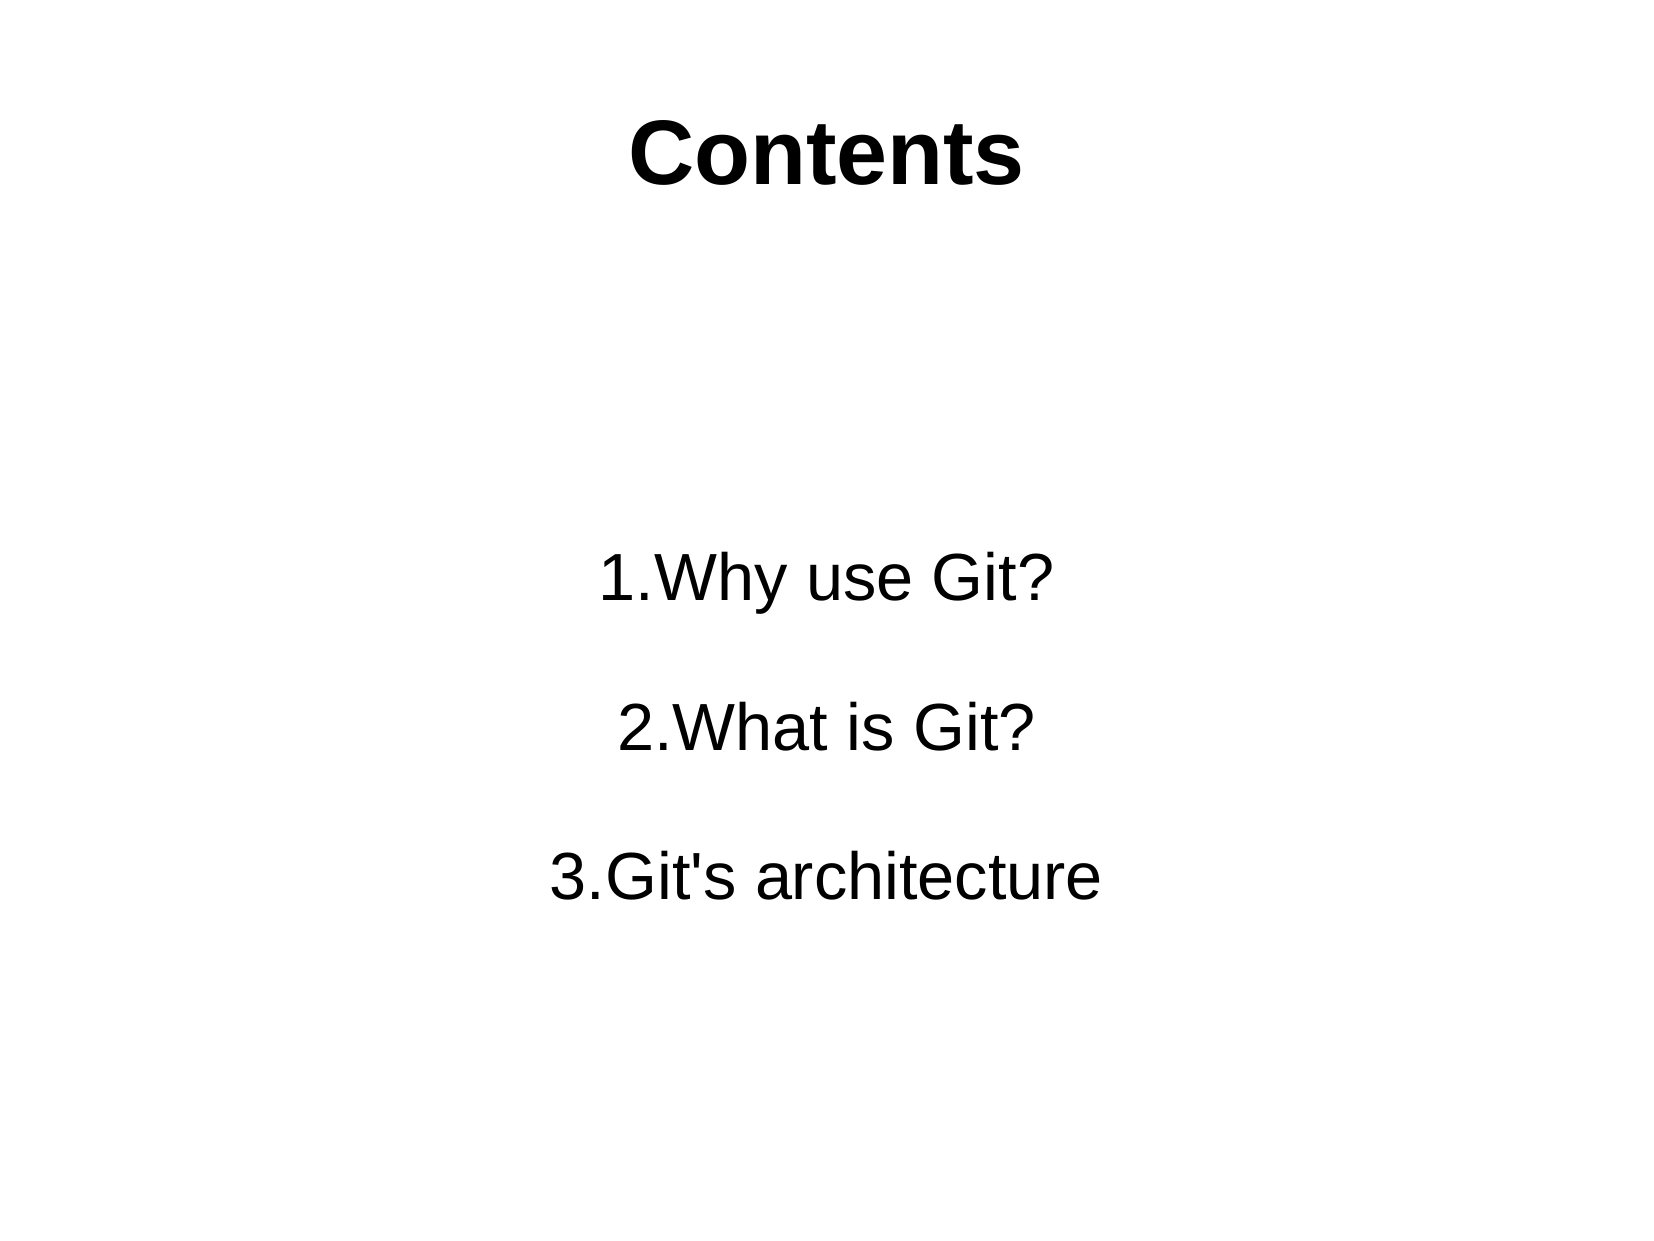

# Contents
Why use Git?
What is Git?
Git's architecture